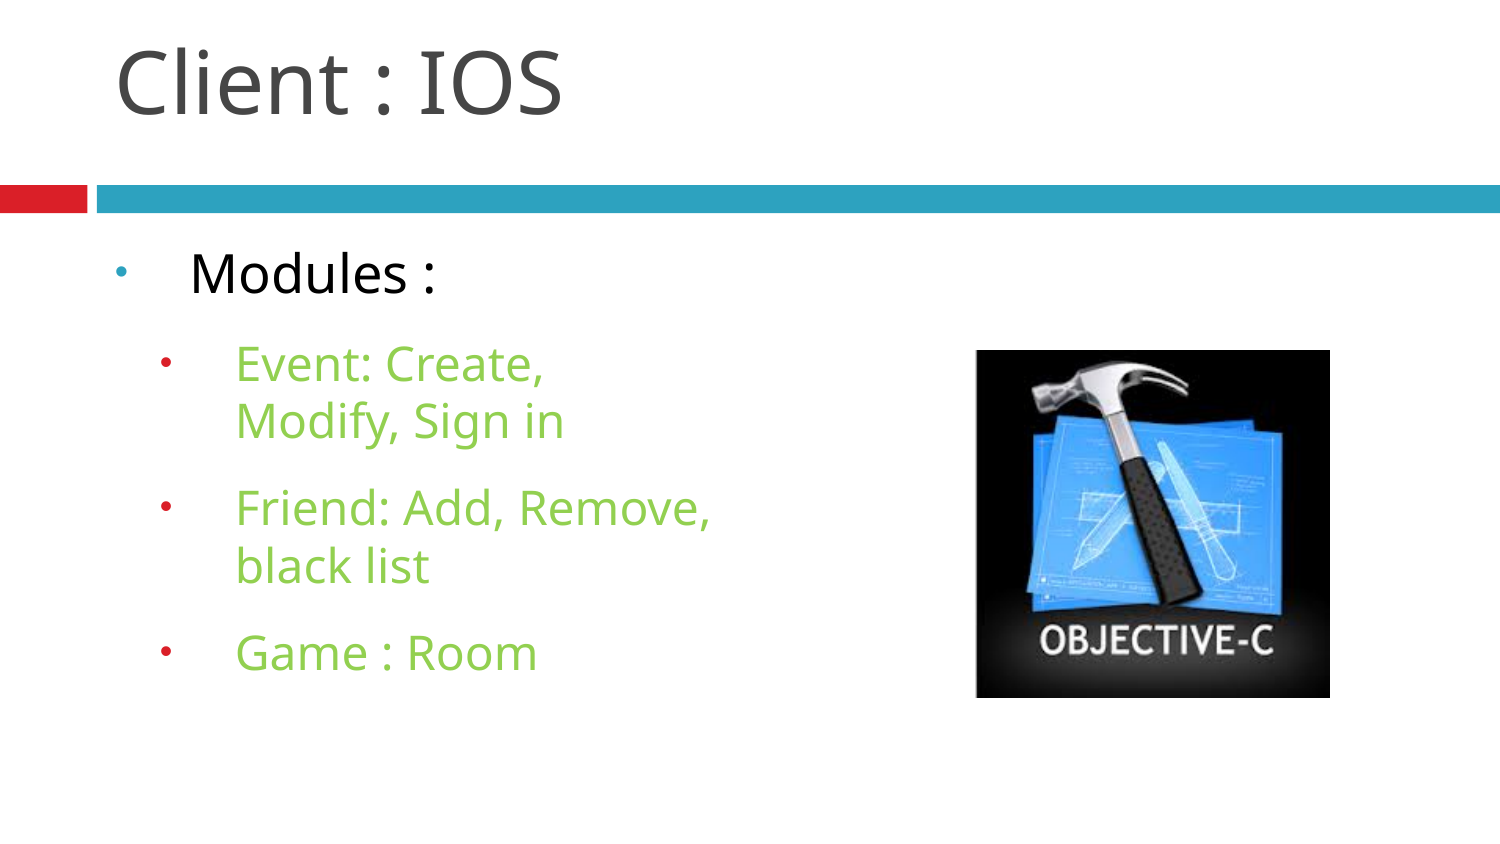

# Client : IOS
Modules :
Event: Create, Modify, Sign in
Friend: Add, Remove, black list
Game : Room